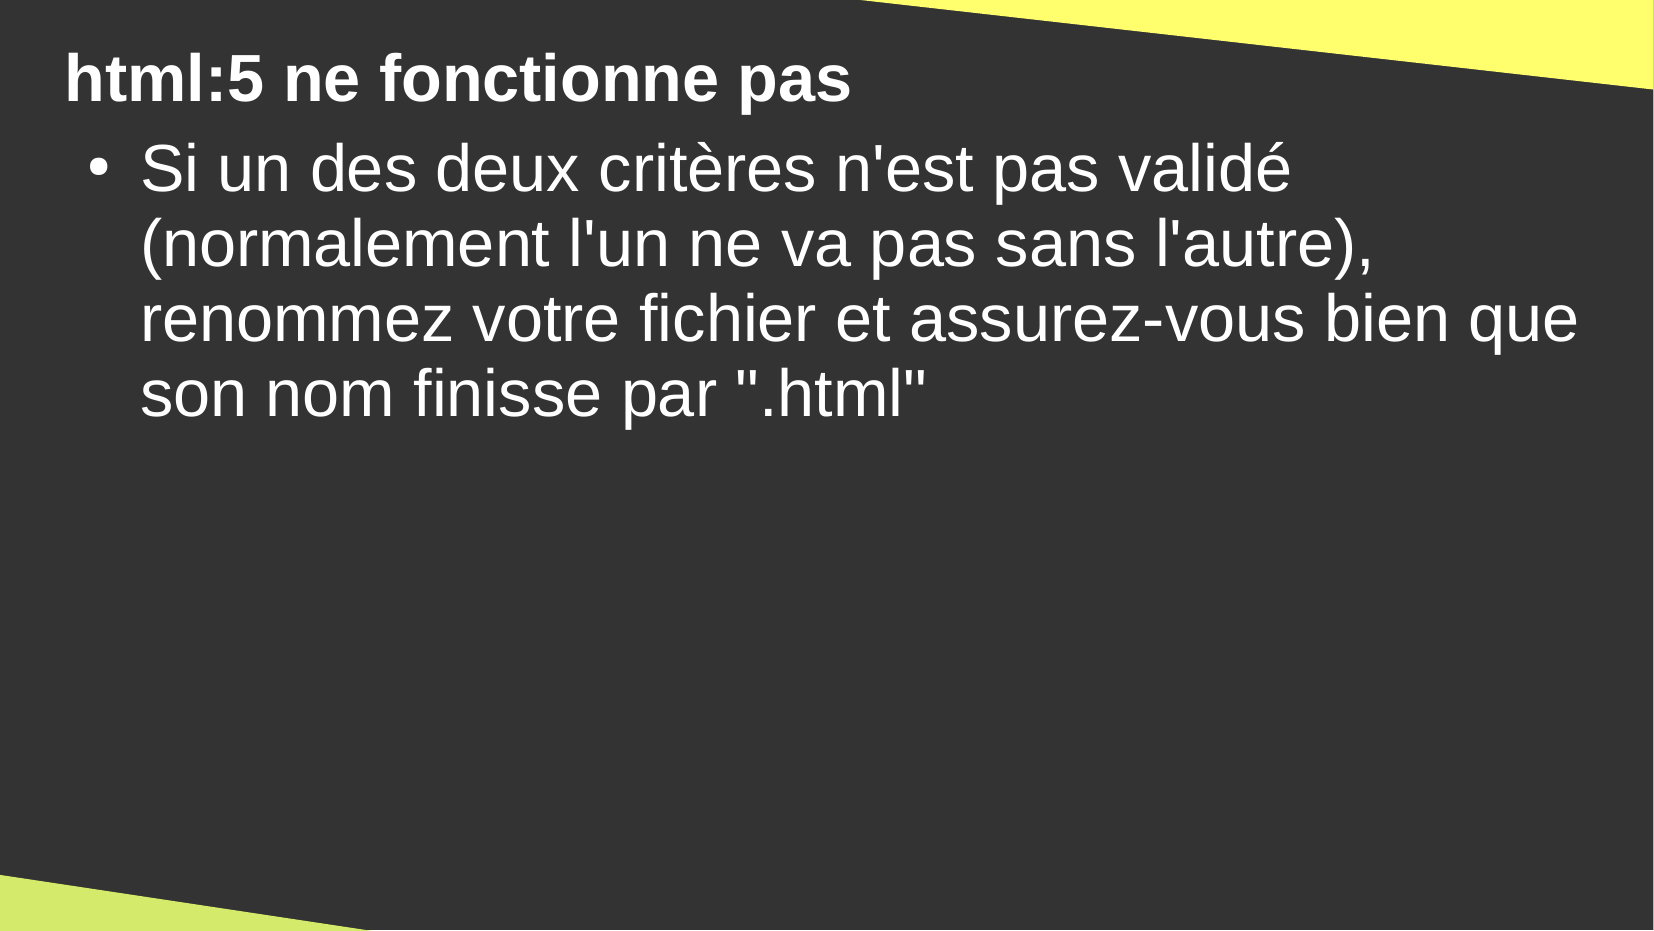

# html:5 ne fonctionne pas
Si un des deux critères n'est pas validé (normalement l'un ne va pas sans l'autre), renommez votre fichier et assurez-vous bien que son nom finisse par ".html"